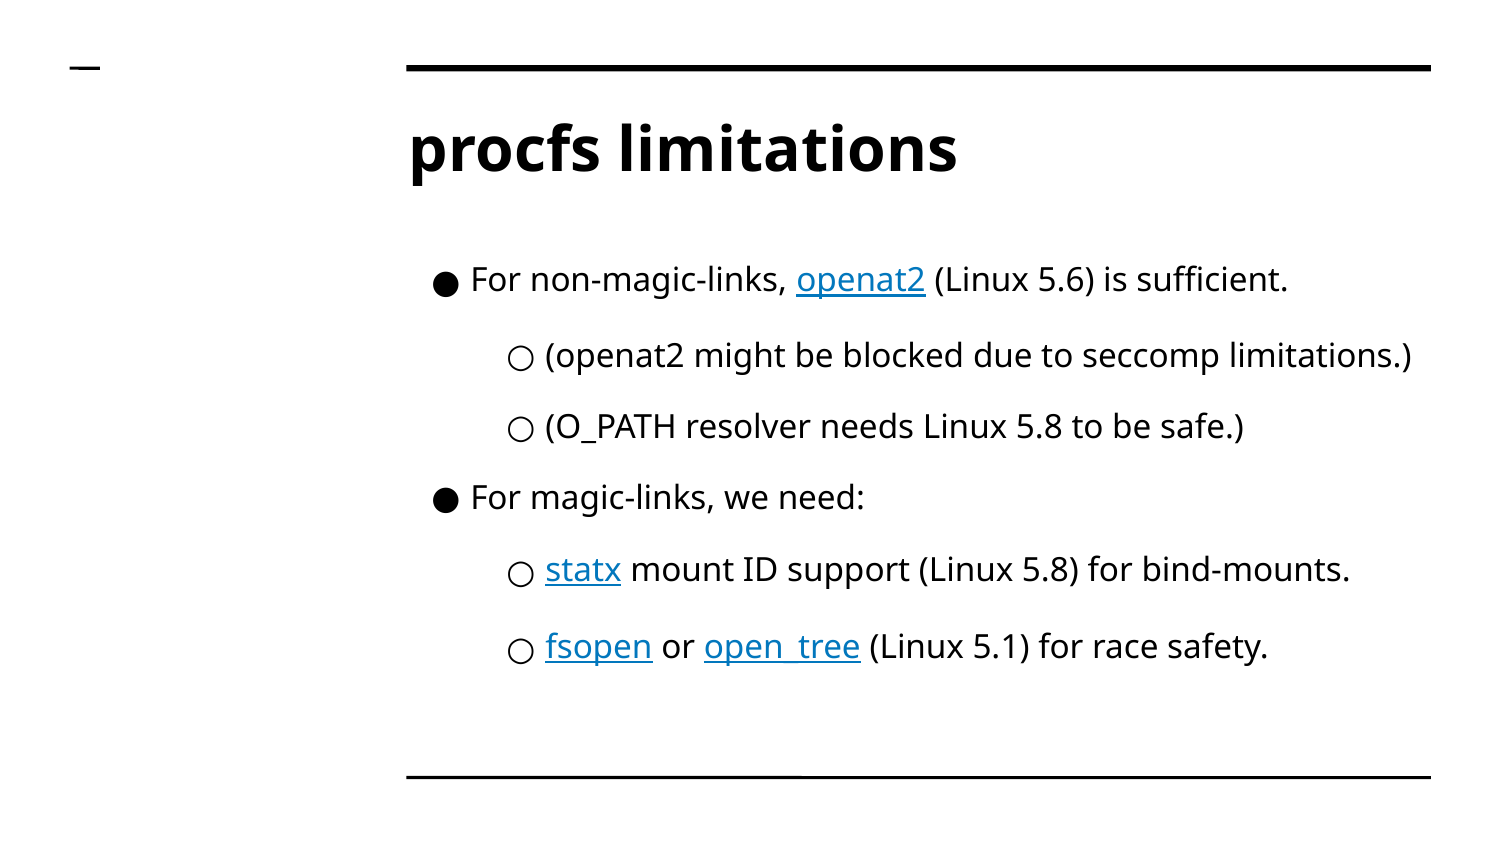

# procfs limitations
For non-magic-links, openat2 (Linux 5.6) is sufficient.
(openat2 might be blocked due to seccomp limitations.)
(O_PATH resolver needs Linux 5.8 to be safe.)
For magic-links, we need:
statx mount ID support (Linux 5.8) for bind-mounts.
fsopen or open_tree (Linux 5.1) for race safety.